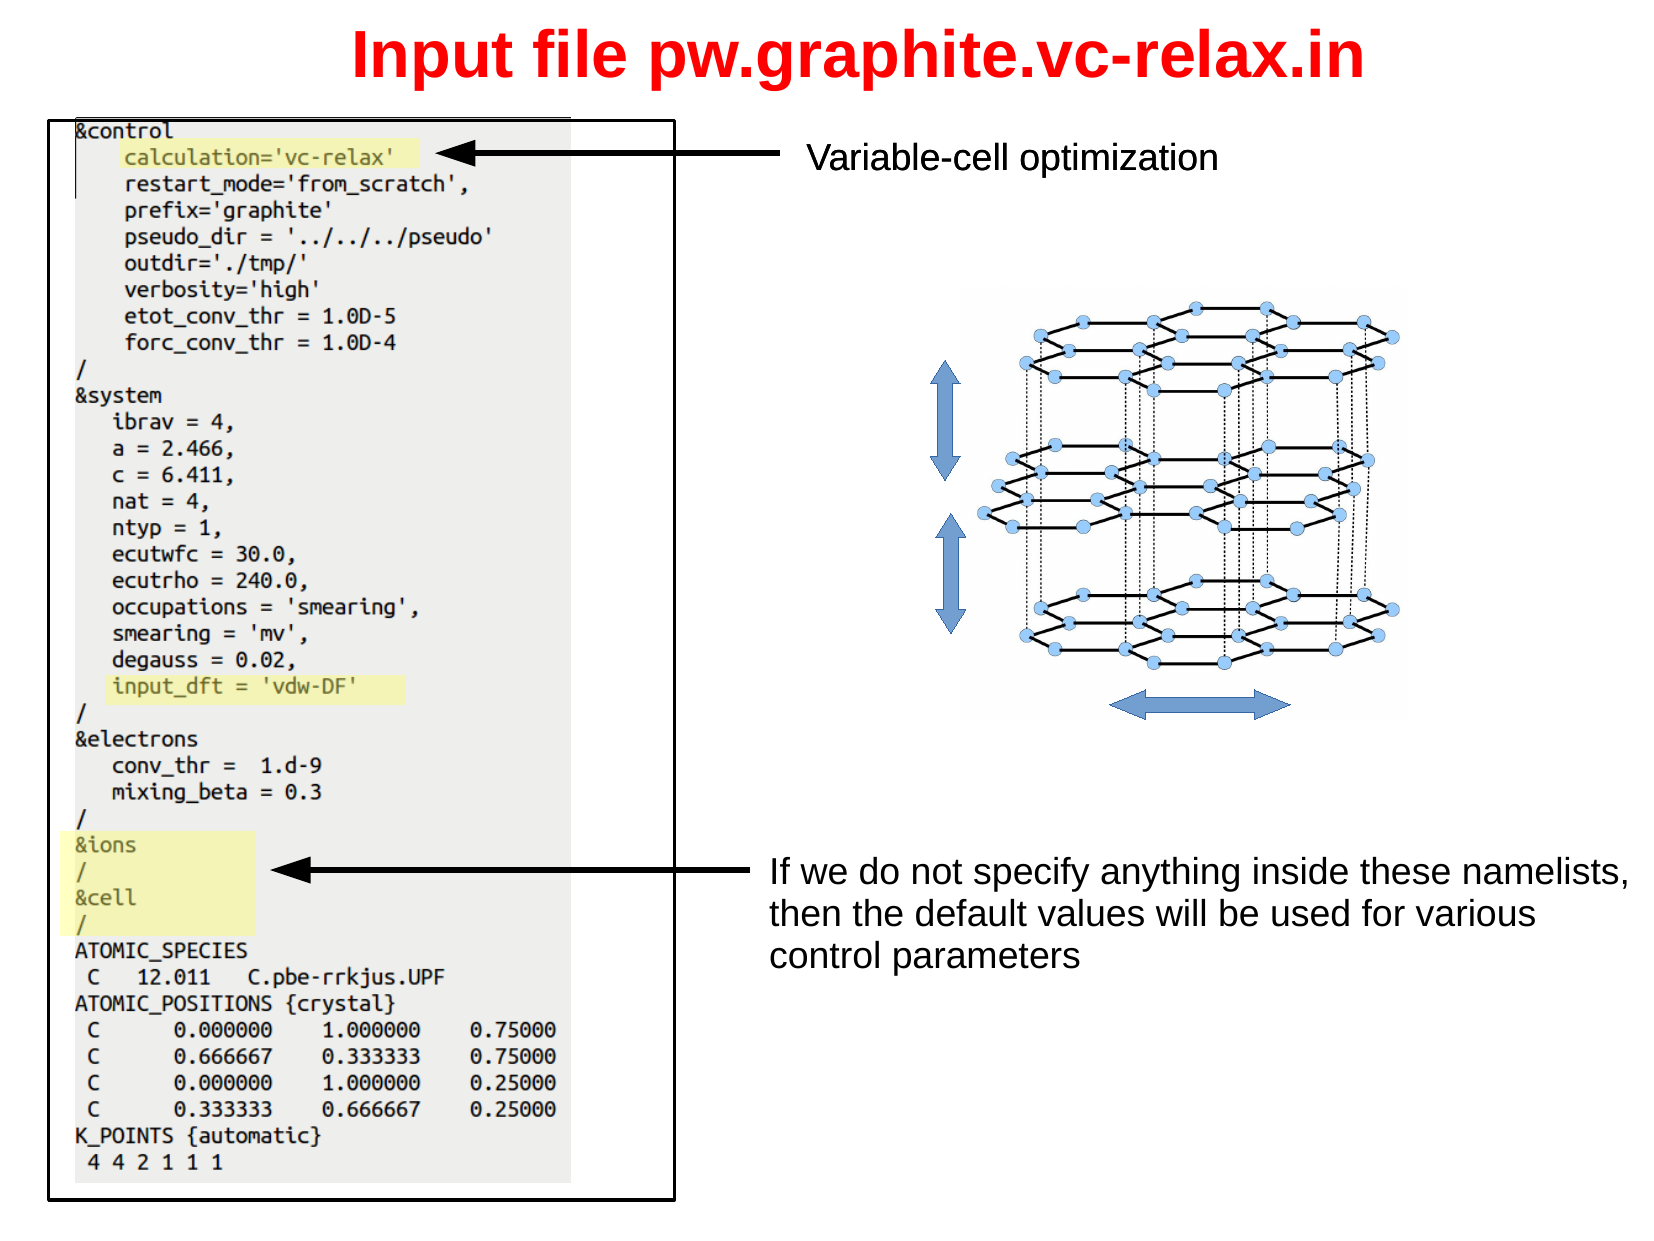

# Input file pw.graphite.vc-relax.in
Variable-cell optimization
Variable-cell optimization
If we do not specify anything inside these namelists,
then the default values will be used for various
control parameters